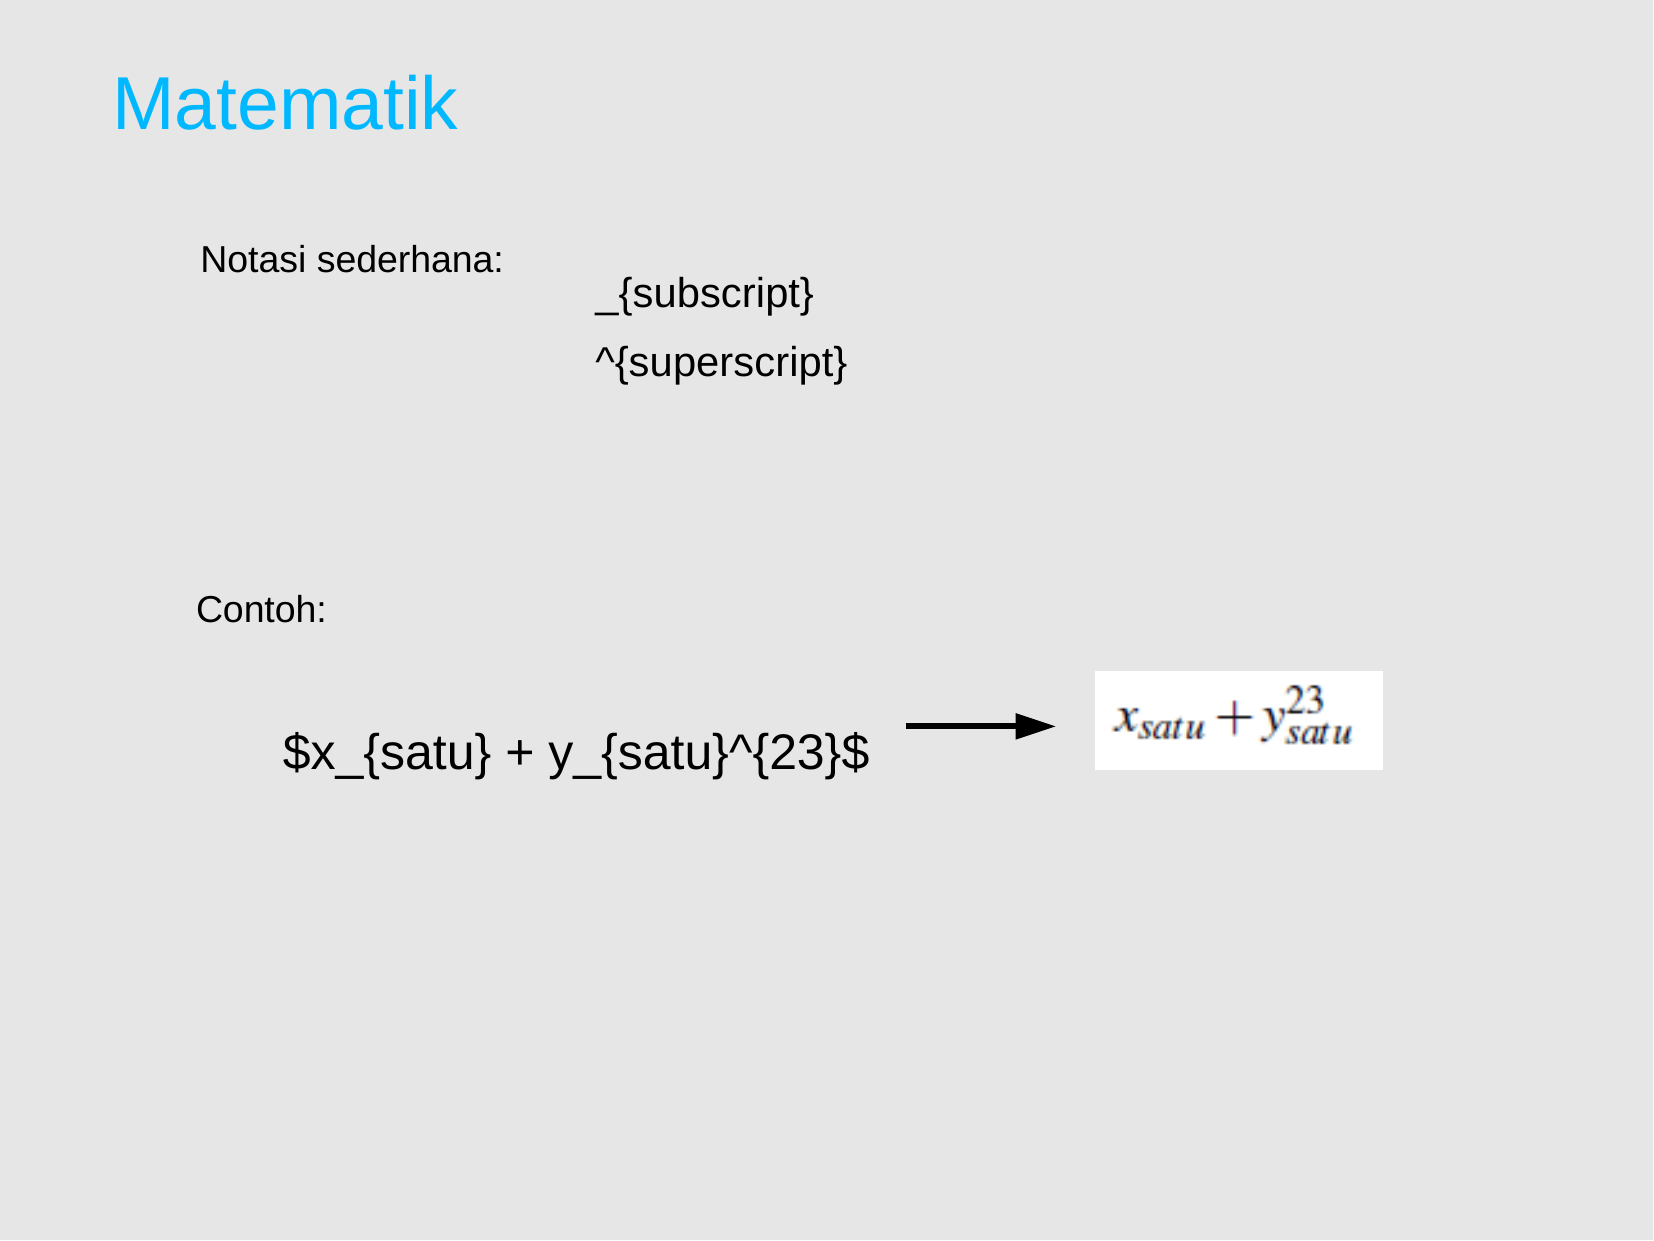

# Matematik
Notasi sederhana:
_{subscript}
^{superscript}
Contoh:
$x_{satu} + y_{satu}^{23}$